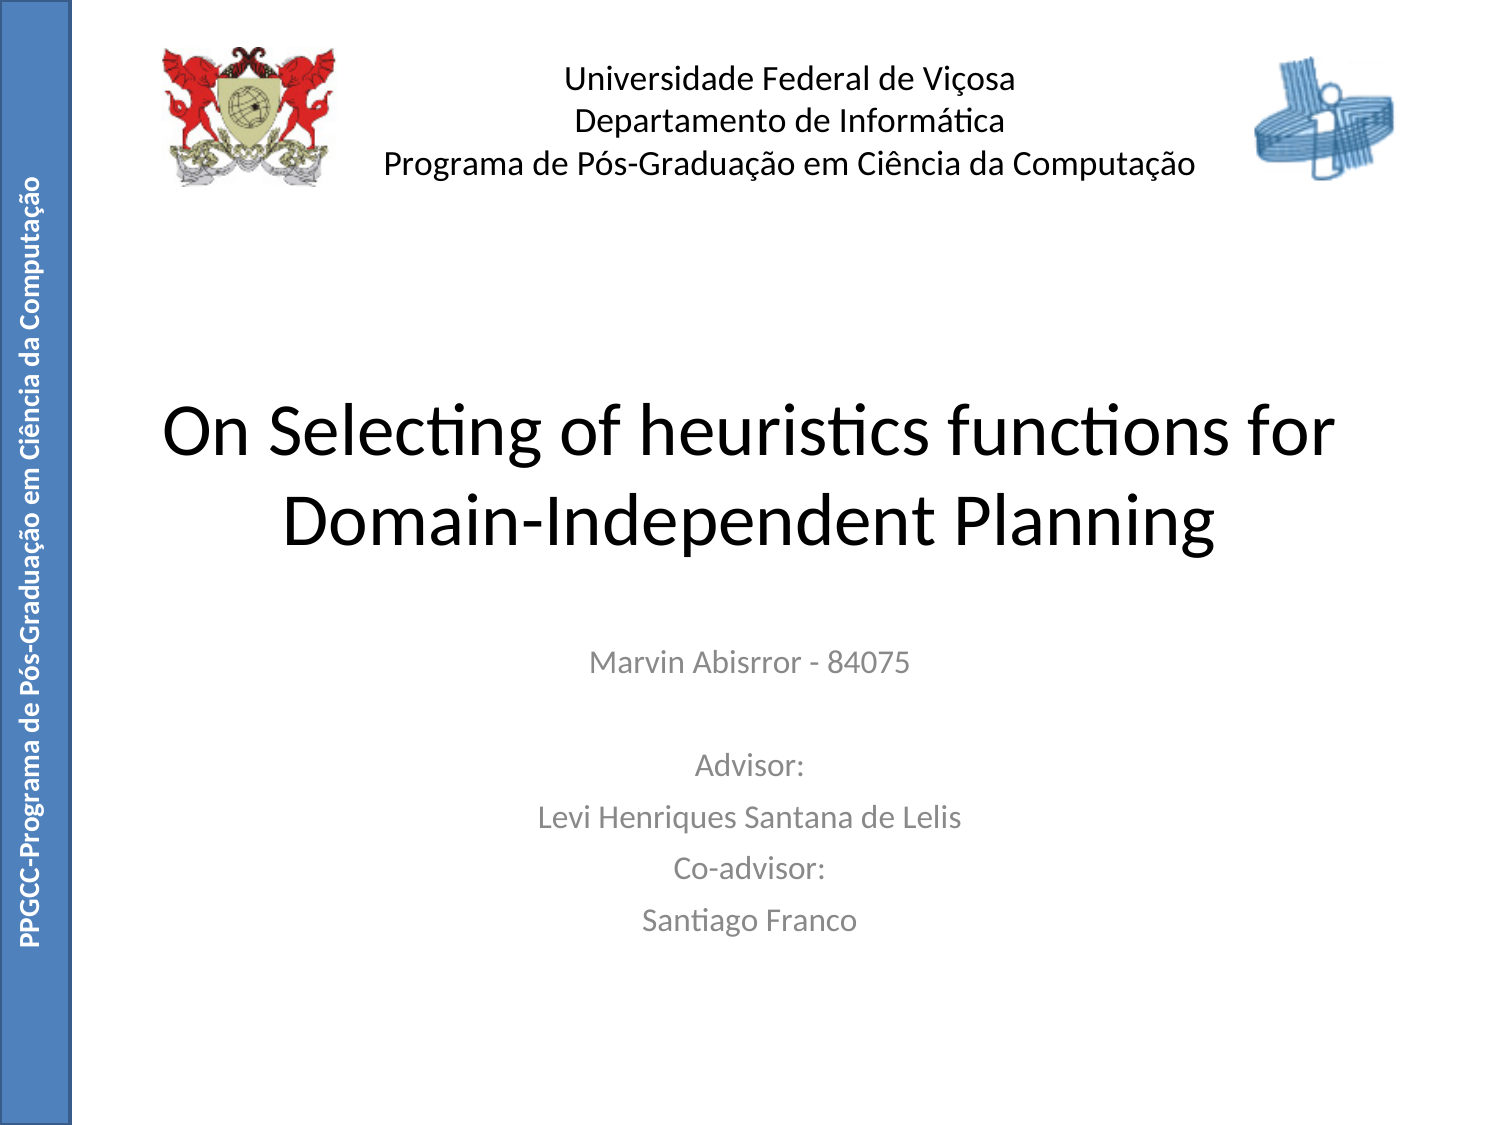

Universidade Federal de Viçosa
Departamento de Informática
Programa de Pós-Graduação em Ciência da Computação
On Selecting of heuristics functions for Domain-Independent Planning
PPGCC-Programa de Pós-Graduação em Ciência da Computação
Marvin Abisrror - 84075
Advisor:
Levi Henriques Santana de Lelis
Co-advisor:
Santiago Franco